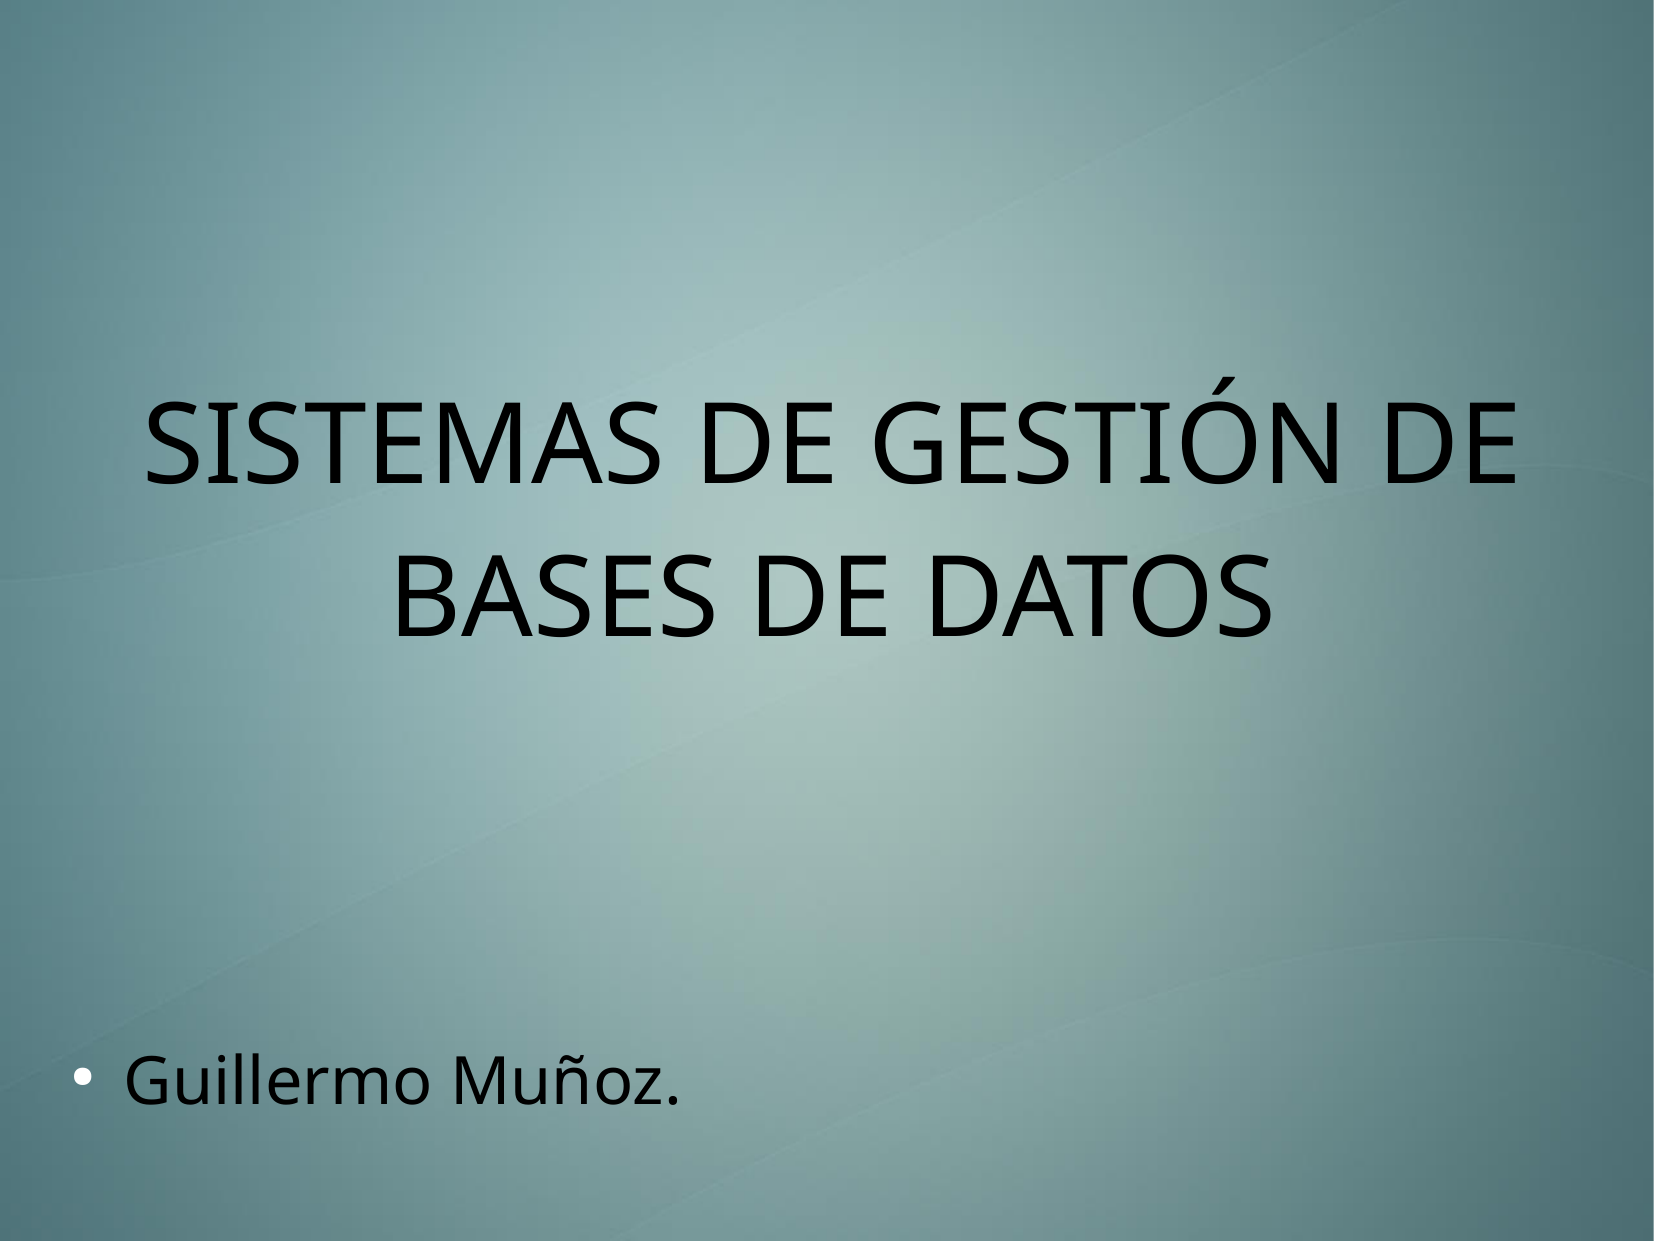

# SISTEMAS DE GESTIÓN DE BASES DE DATOS
Guillermo Muñoz.